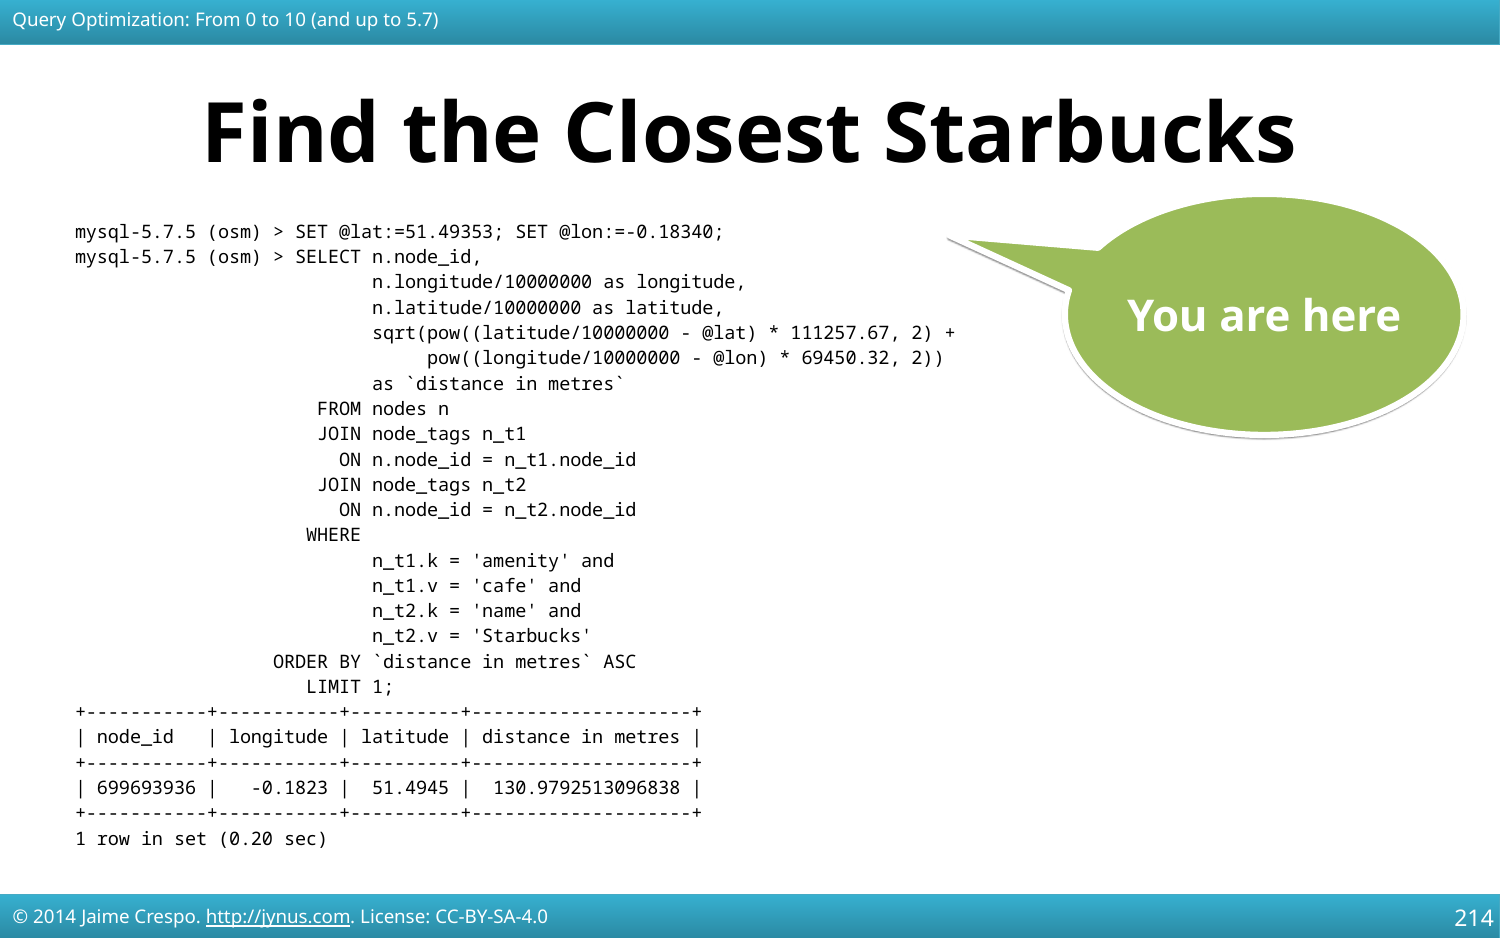

# Find the Closest Starbucks
You are here
mysql-5.7.5 (osm) > SET @lat:=51.49353; SET @lon:=-0.18340;
mysql-5.7.5 (osm) > SELECT n.node_id,
 n.longitude/10000000 as longitude,
 n.latitude/10000000 as latitude,
 sqrt(pow((latitude/10000000 - @lat) * 111257.67, 2) +
 pow((longitude/10000000 - @lon) * 69450.32, 2))
 as `distance in metres`
 FROM nodes n
 JOIN node_tags n_t1
 ON n.node_id = n_t1.node_id
 JOIN node_tags n_t2
 ON n.node_id = n_t2.node_id
 WHERE
 n_t1.k = 'amenity' and
 n_t1.v = 'cafe' and
 n_t2.k = 'name' and
 n_t2.v = 'Starbucks'
 ORDER BY `distance in metres` ASC
 LIMIT 1;
+-----------+-----------+----------+--------------------+
| node_id | longitude | latitude | distance in metres |
+-----------+-----------+----------+--------------------+
| 699693936 | -0.1823 | 51.4945 | 130.9792513096838 |
+-----------+-----------+----------+--------------------+
1 row in set (0.20 sec)